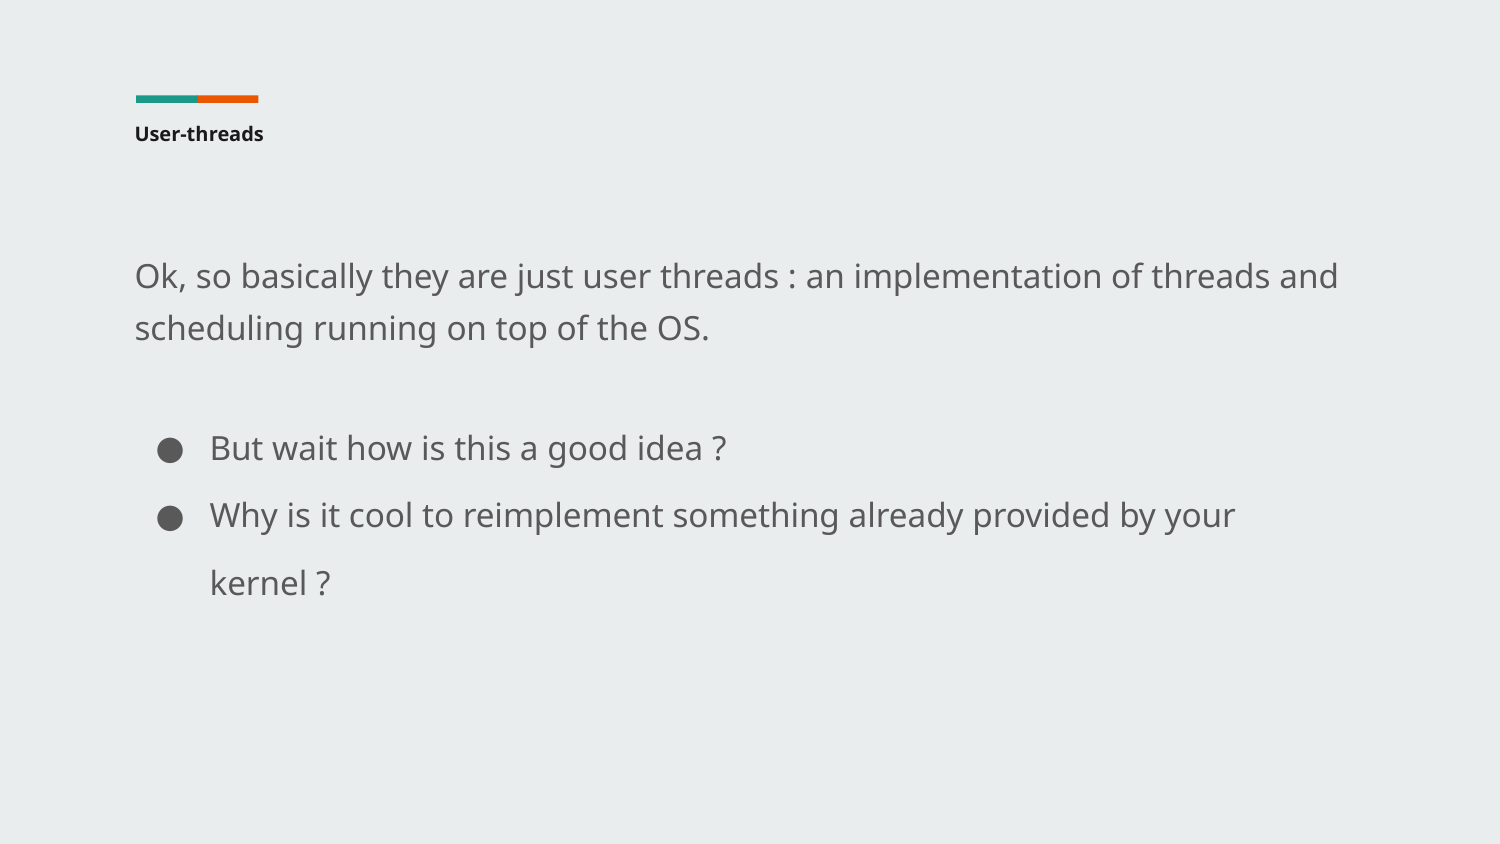

User-threads
# Ok, so basically they are just user threads : an implementation of threads and scheduling running on top of the OS.
But wait how is this a good idea ?
Why is it cool to reimplement something already provided by your kernel ?